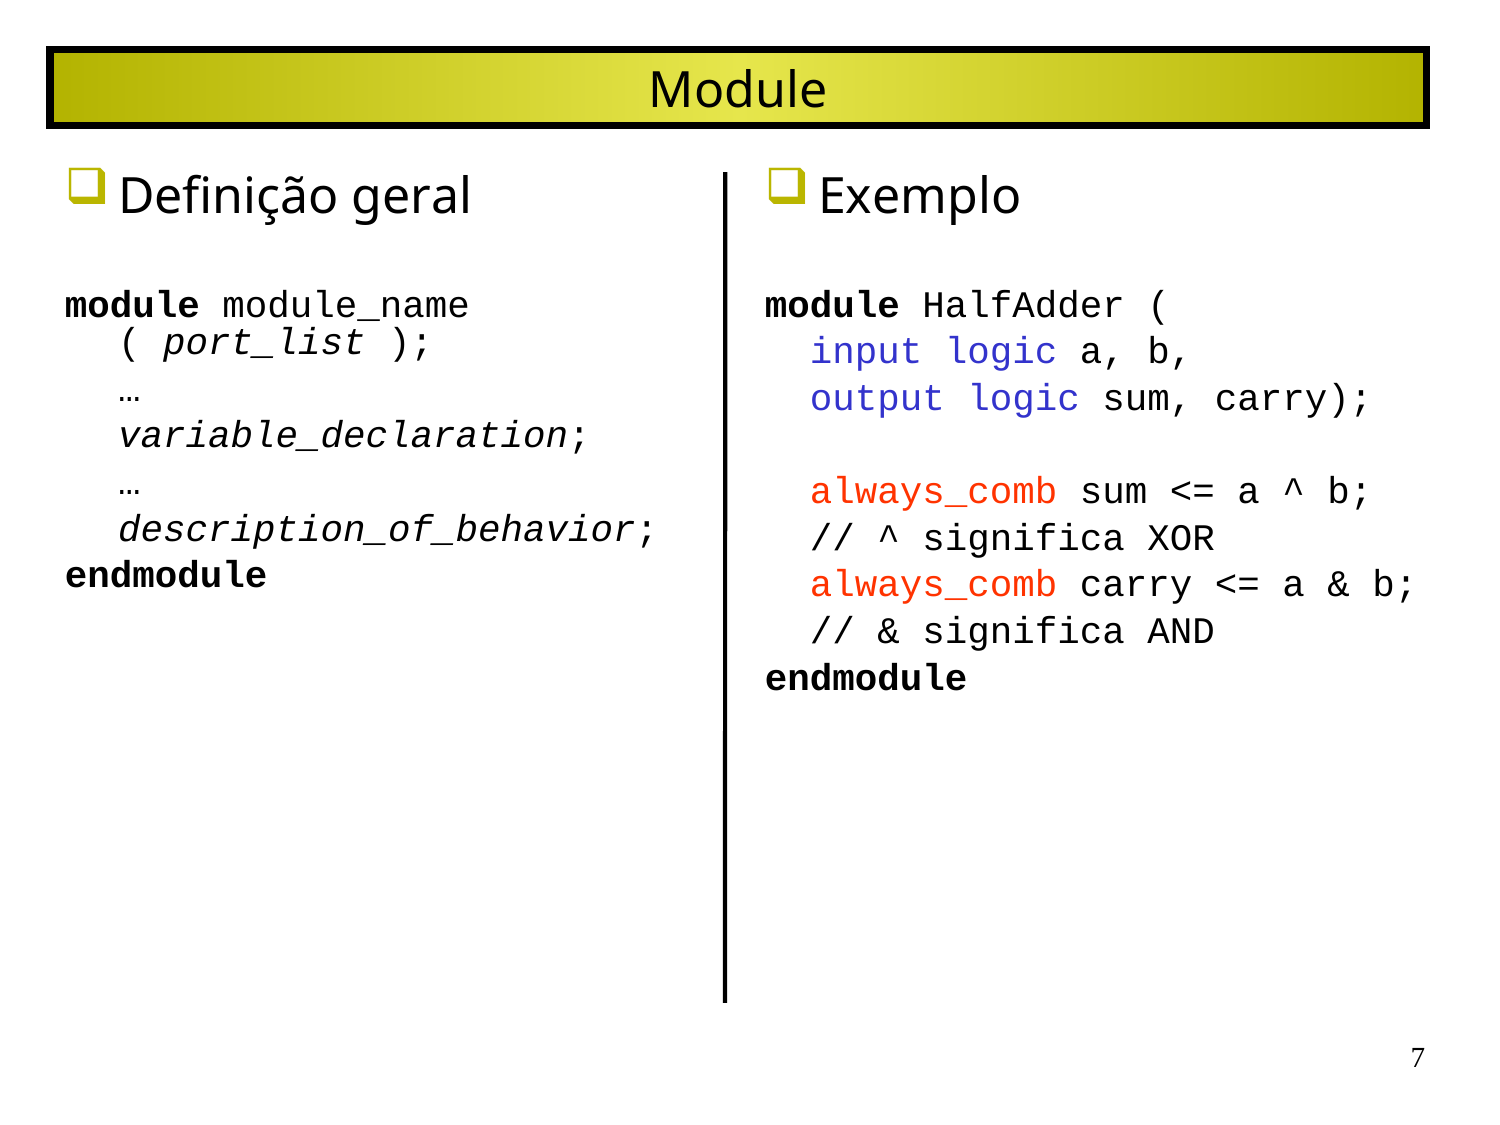

# Module
Definição geral
module module_name ( port_list );
	…
	variable_declaration;
	…
	description_of_behavior;
endmodule
Exemplo
module HalfAdder (
 input logic a, b,
 output logic sum, carry);
 always_comb sum <= a ^ b;
 // ^ significa XOR
 always_comb carry <= a & b;
 // & significa AND
endmodule
7